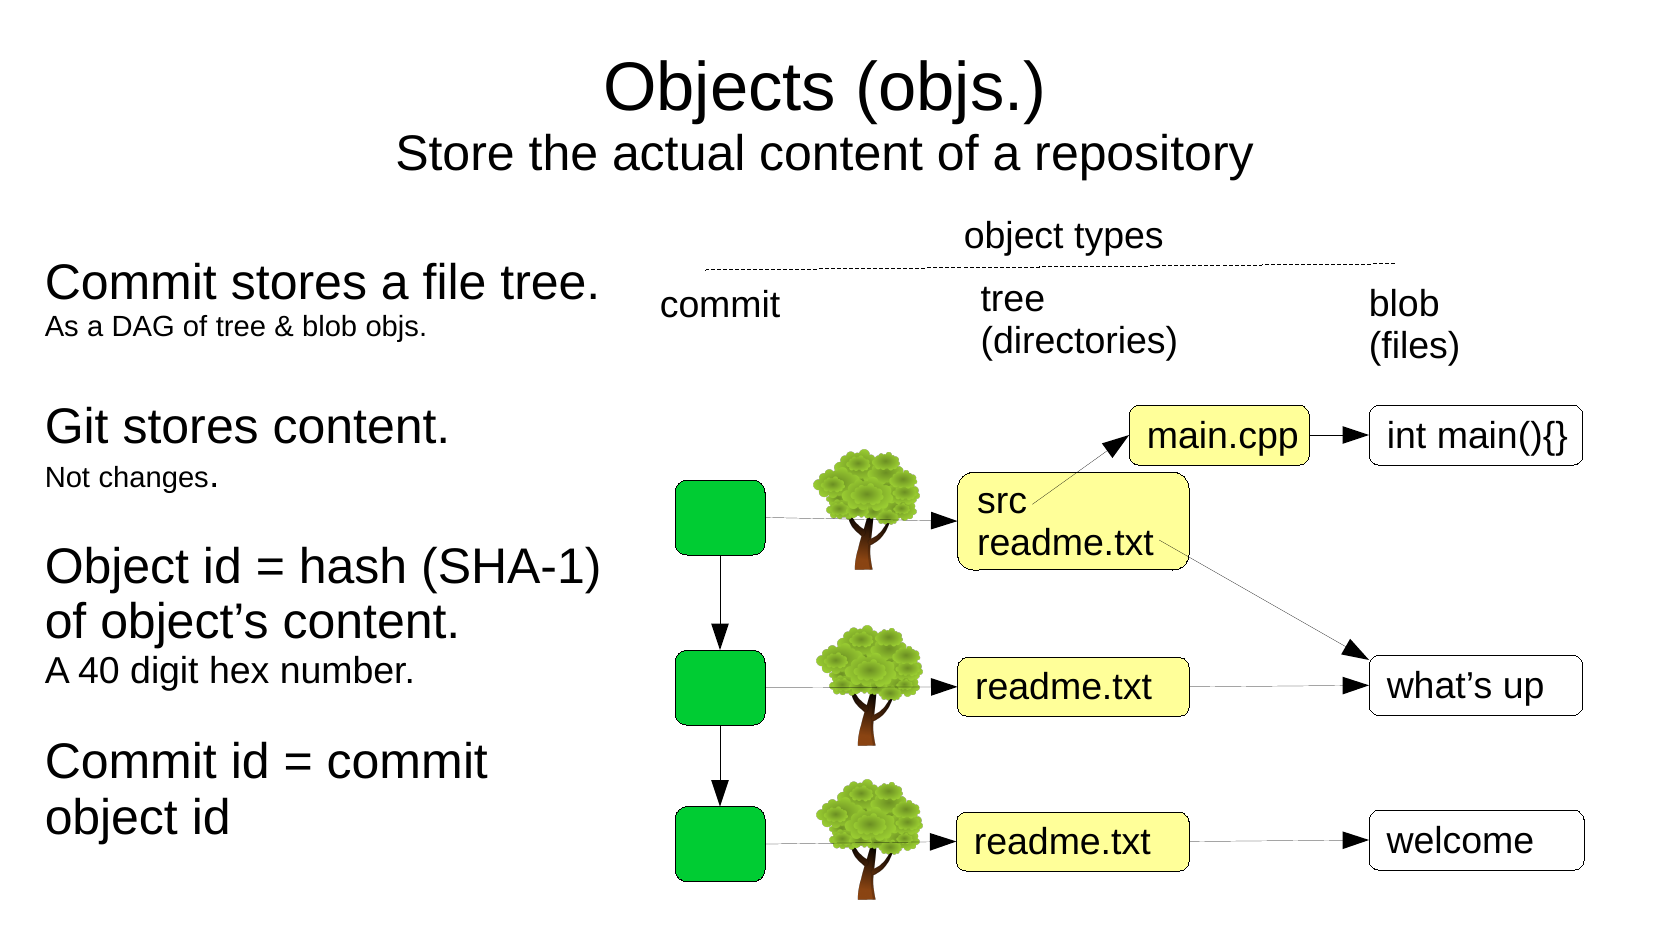

# Objects (objs.) Store the actual content of a repository
object types
Commit stores a file tree.
As a DAG of tree & blob objs.
Git stores content.
Not changes.
Object id = hash (SHA-1)
of object’s content.
A 40 digit hex number.
Commit id = commit object id
tree
(directories)
blob
(files)
commit
main.cpp
int main(){}
src
readme.txt
what’s up
readme.txt
welcome
readme.txt